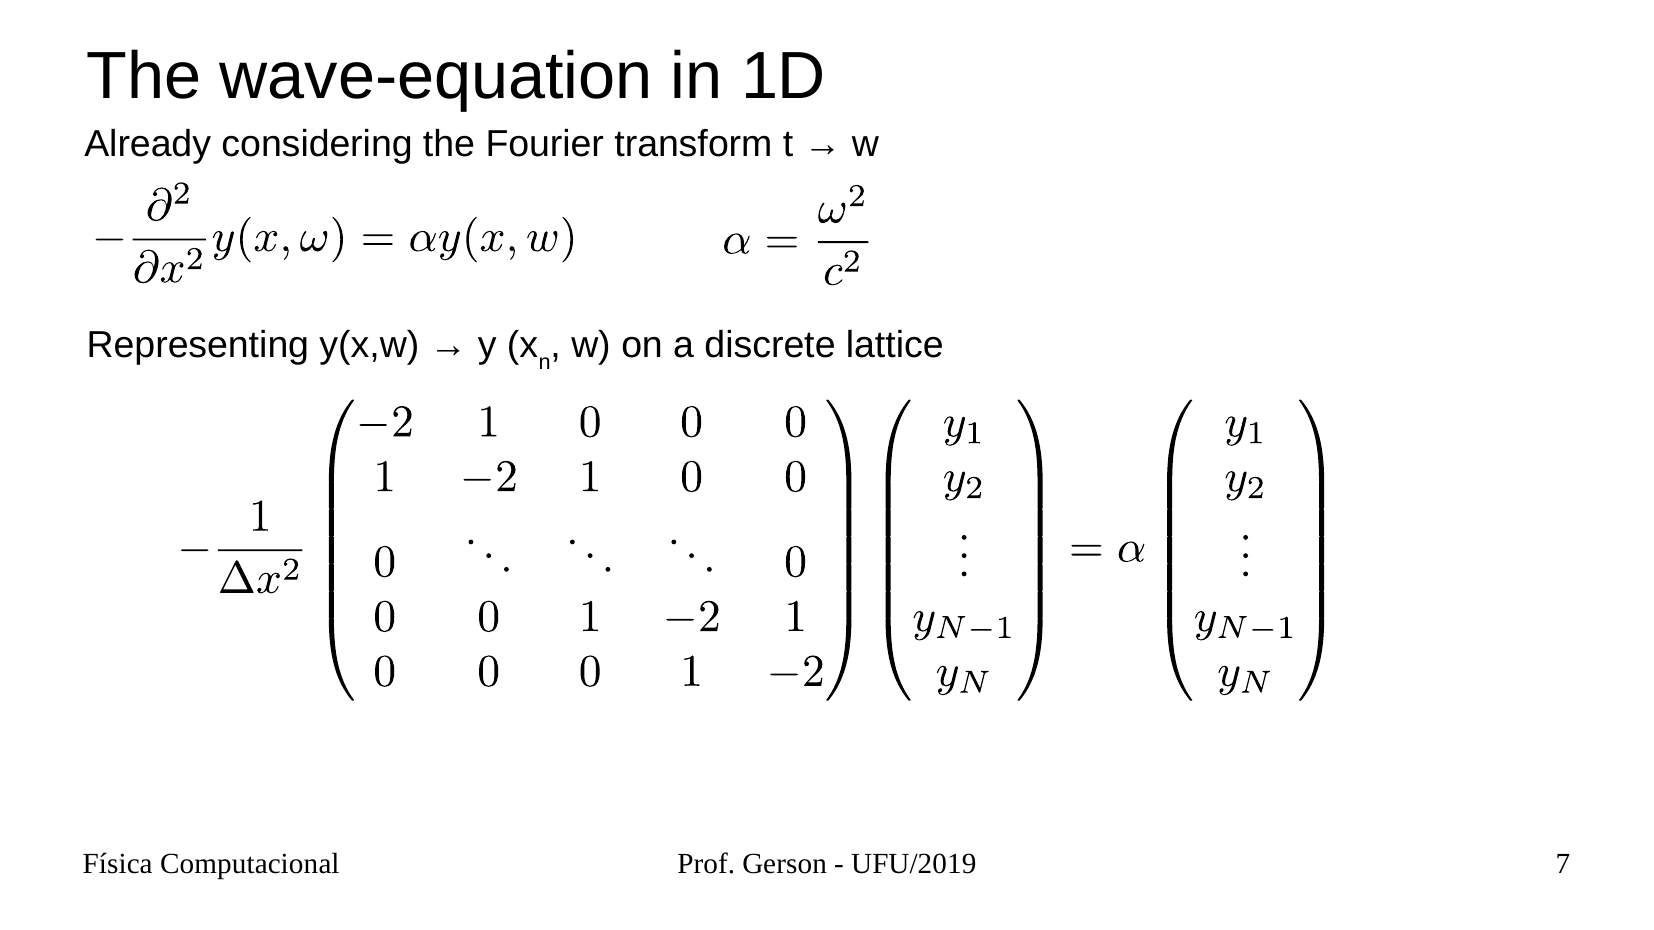

The wave-equation in 1D
Already considering the Fourier transform t → w
Representing y(x,w) → y (xn, w) on a discrete lattice
Física Computacional
Prof. Gerson - UFU/2019
7